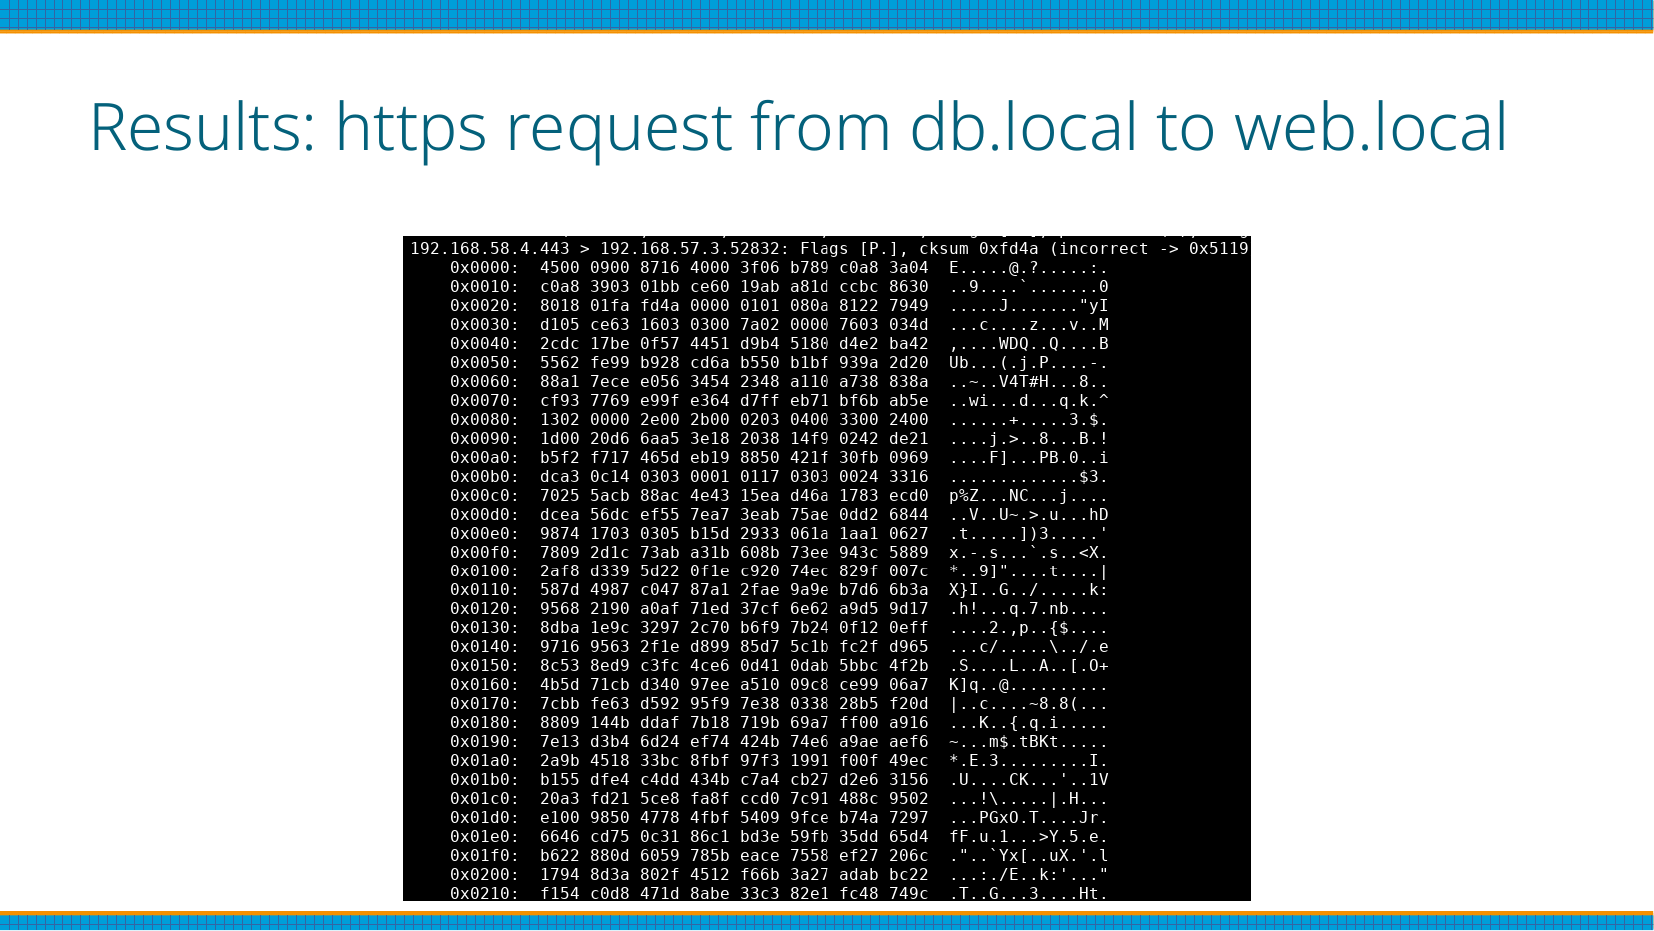

# Results: https request from db.local to web.local